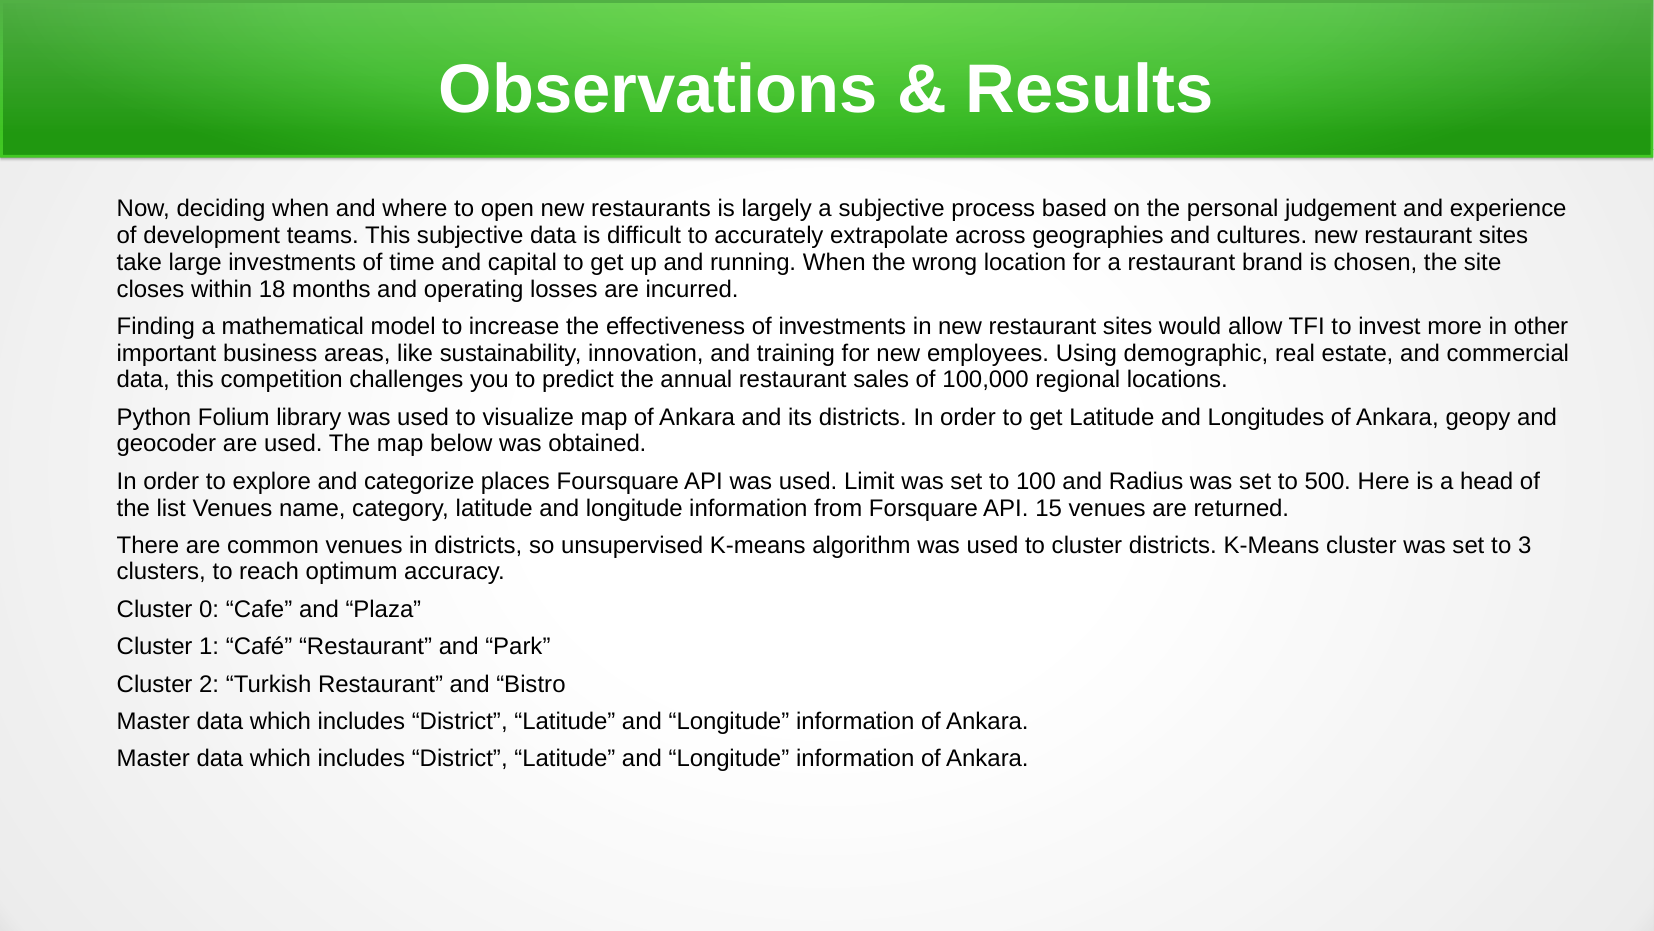

# Observations & Results
Now, deciding when and where to open new restaurants is largely a subjective process based on the personal judgement and experience of development teams. This subjective data is difficult to accurately extrapolate across geographies and cultures. new restaurant sites take large investments of time and capital to get up and running. When the wrong location for a restaurant brand is chosen, the site closes within 18 months and operating losses are incurred.
Finding a mathematical model to increase the effectiveness of investments in new restaurant sites would allow TFI to invest more in other important business areas, like sustainability, innovation, and training for new employees. Using demographic, real estate, and commercial data, this competition challenges you to predict the annual restaurant sales of 100,000 regional locations.
Python Folium library was used to visualize map of Ankara and its districts. In order to get Latitude and Longitudes of Ankara, geopy and geocoder are used. The map below was obtained.
In order to explore and categorize places Foursquare API was used. Limit was set to 100 and Radius was set to 500. Here is a head of the list Venues name, category, latitude and longitude information from Forsquare API. 15 venues are returned.
There are common venues in districts, so unsupervised K-means algorithm was used to cluster districts. K-Means cluster was set to 3 clusters, to reach optimum accuracy.
Cluster 0: “Cafe” and “Plaza”
Cluster 1: “Café” “Restaurant” and “Park”
Cluster 2: “Turkish Restaurant” and “Bistro
Master data which includes “District”, “Latitude” and “Longitude” information of Ankara.
Master data which includes “District”, “Latitude” and “Longitude” information of Ankara.